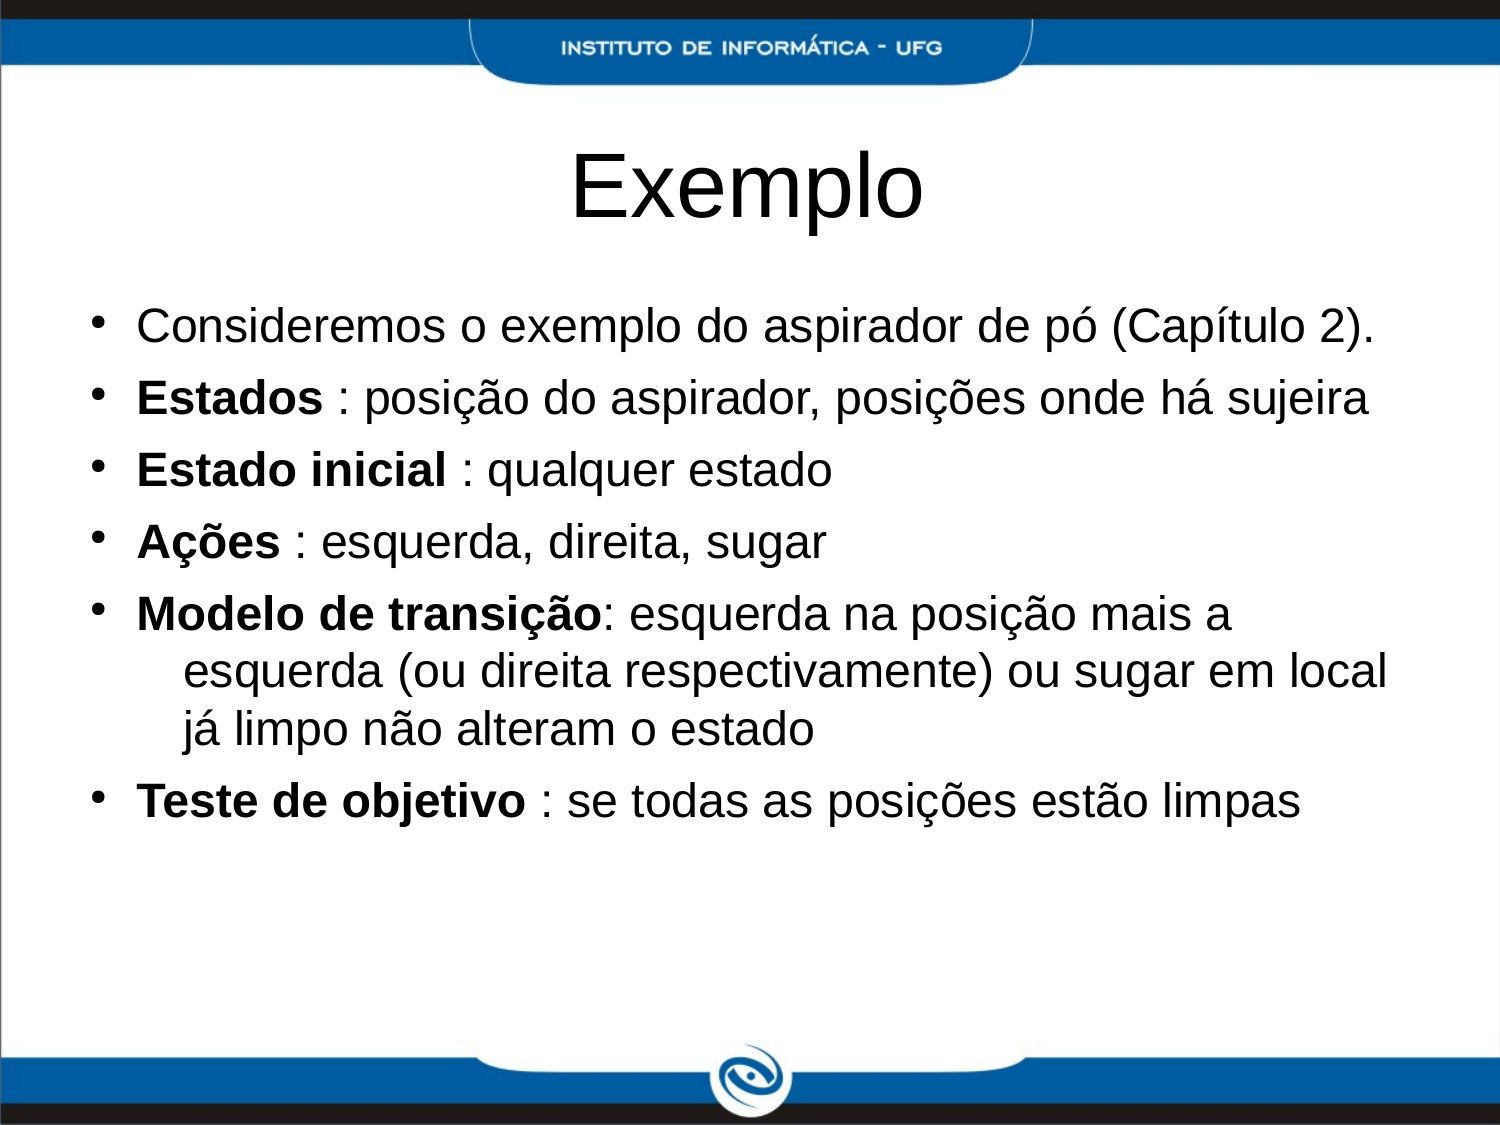

# Exemplo
Consideremos o exemplo do aspirador de pó (Capítulo 2).
Estados : posição do aspirador, posições onde há sujeira
Estado inicial : qualquer estado
Ações : esquerda, direita, sugar
Modelo de transição: esquerda na posição mais a esquerda (ou direita respectivamente) ou sugar em local já limpo não alteram o estado
Teste de objetivo : se todas as posições estão limpas